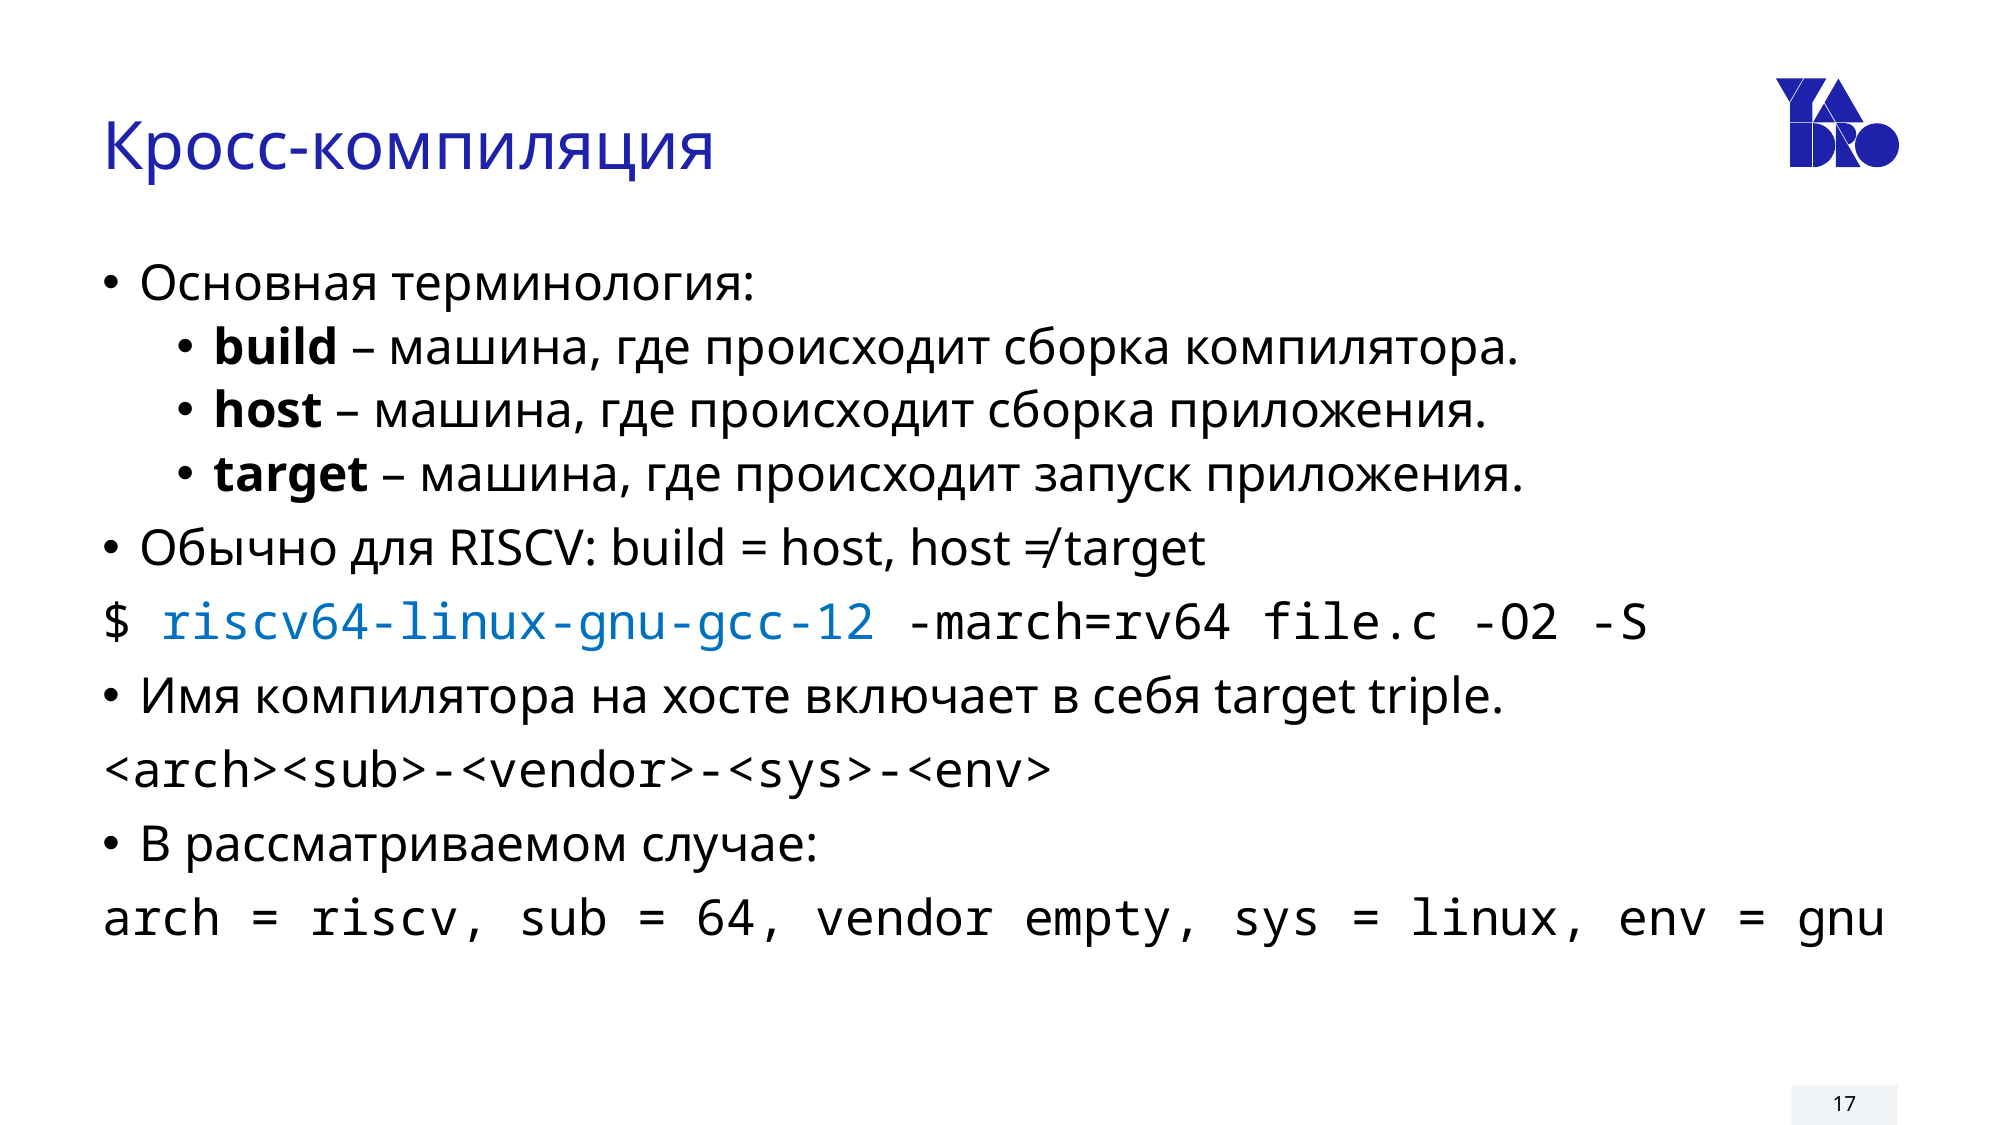

# Кросс-компиляция
Основная терминология:
build – машина, где происходит сборка компилятора.
host – машина, где происходит сборка приложения.
target – машина, где происходит запуск приложения.
Обычно для RISCV: build = host, host ≠ target
$ riscv64-linux-gnu-gcc-12 -march=rv64 file.c -O2 -S
Имя компилятора на хосте включает в себя target triple.
<arch><sub>-<vendor>-<sys>-<env>
В рассматриваемом случае:
arch = riscv, sub = 64, vendor empty, sys = linux, env = gnu